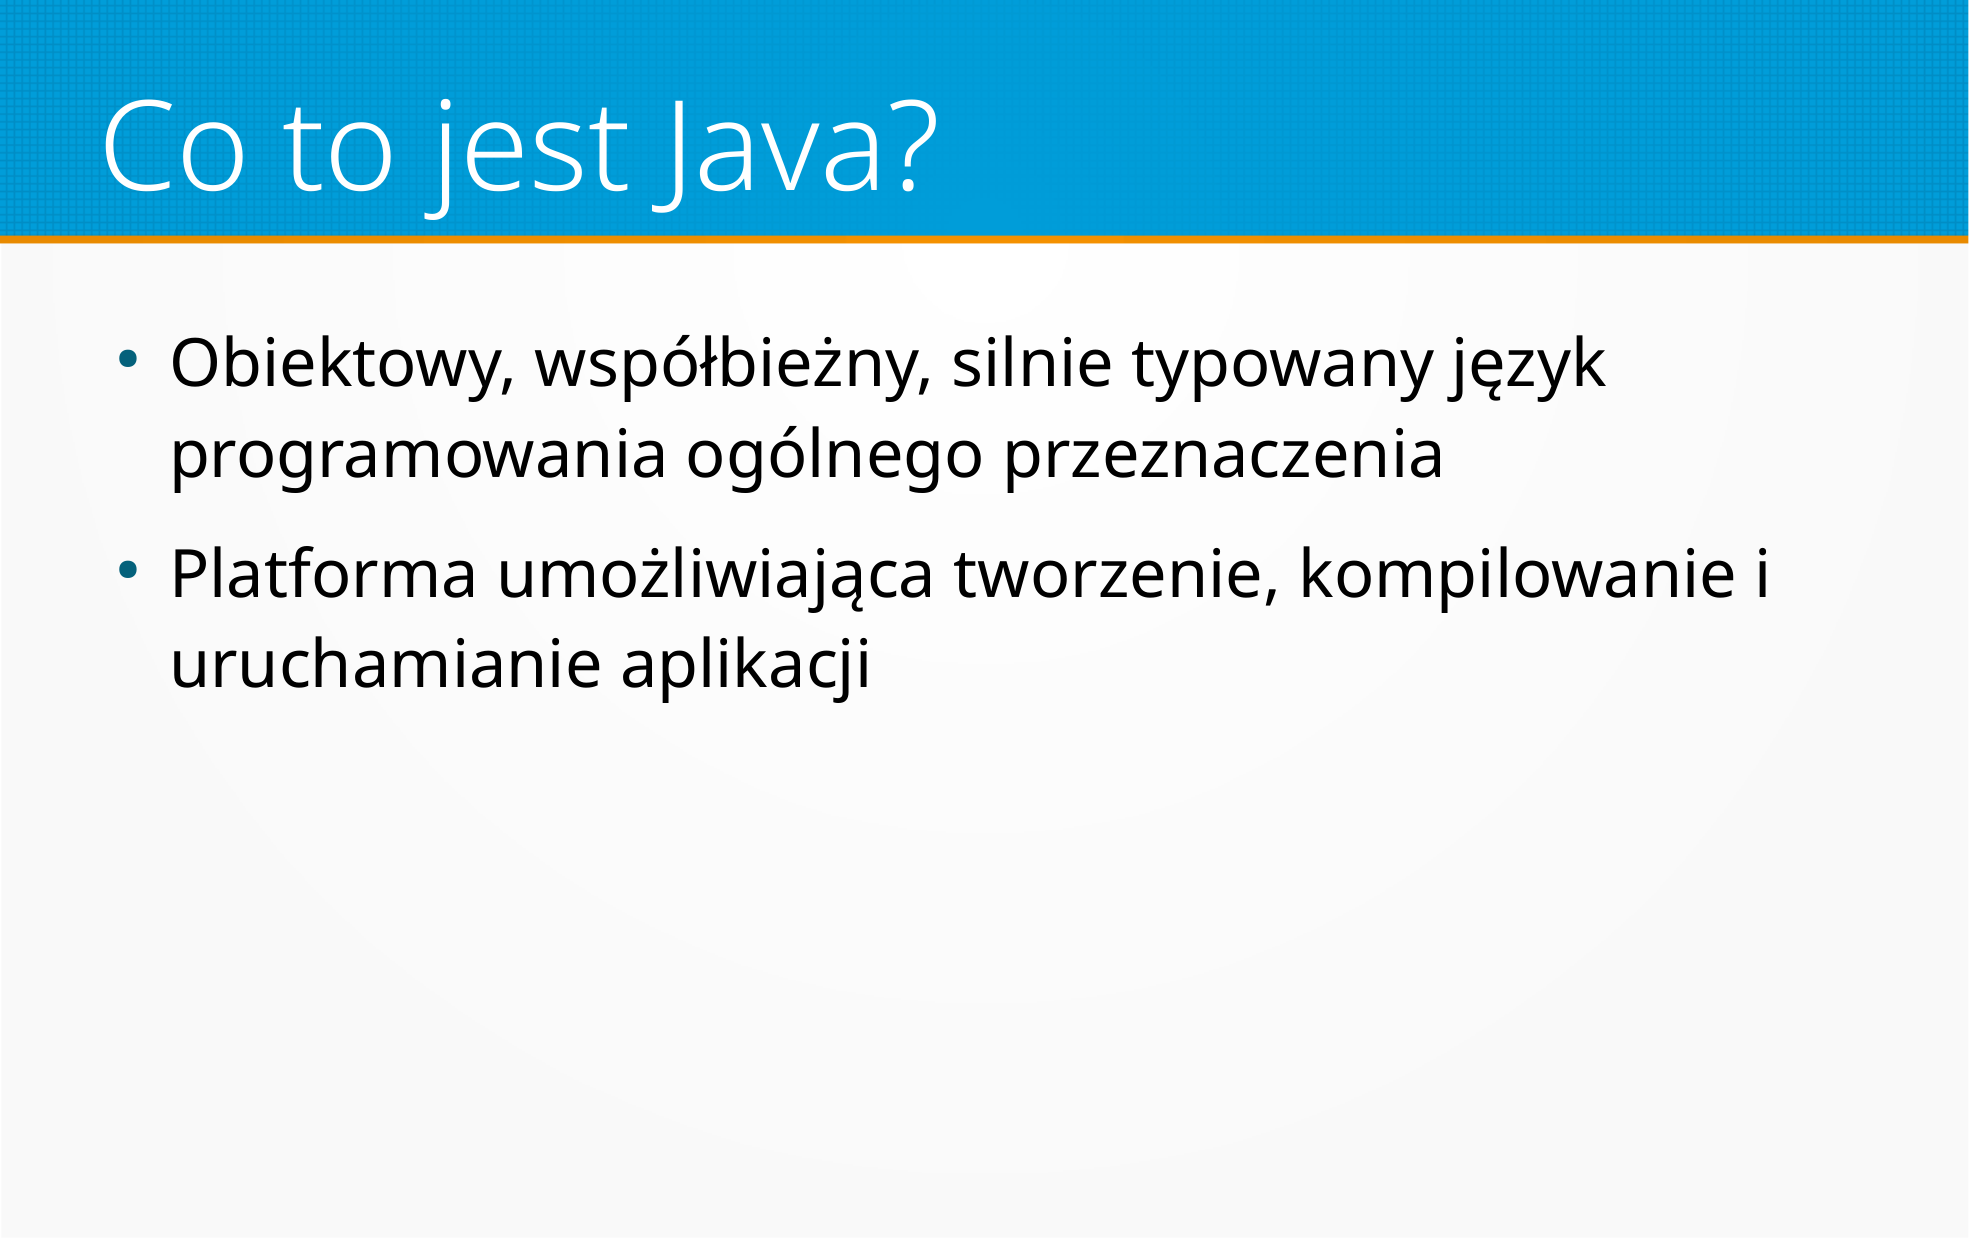

# Co to jest Java?
Obiektowy, współbieżny, silnie typowany język programowania ogólnego przeznaczenia
Platforma umożliwiająca tworzenie, kompilowanie i uruchamianie aplikacji